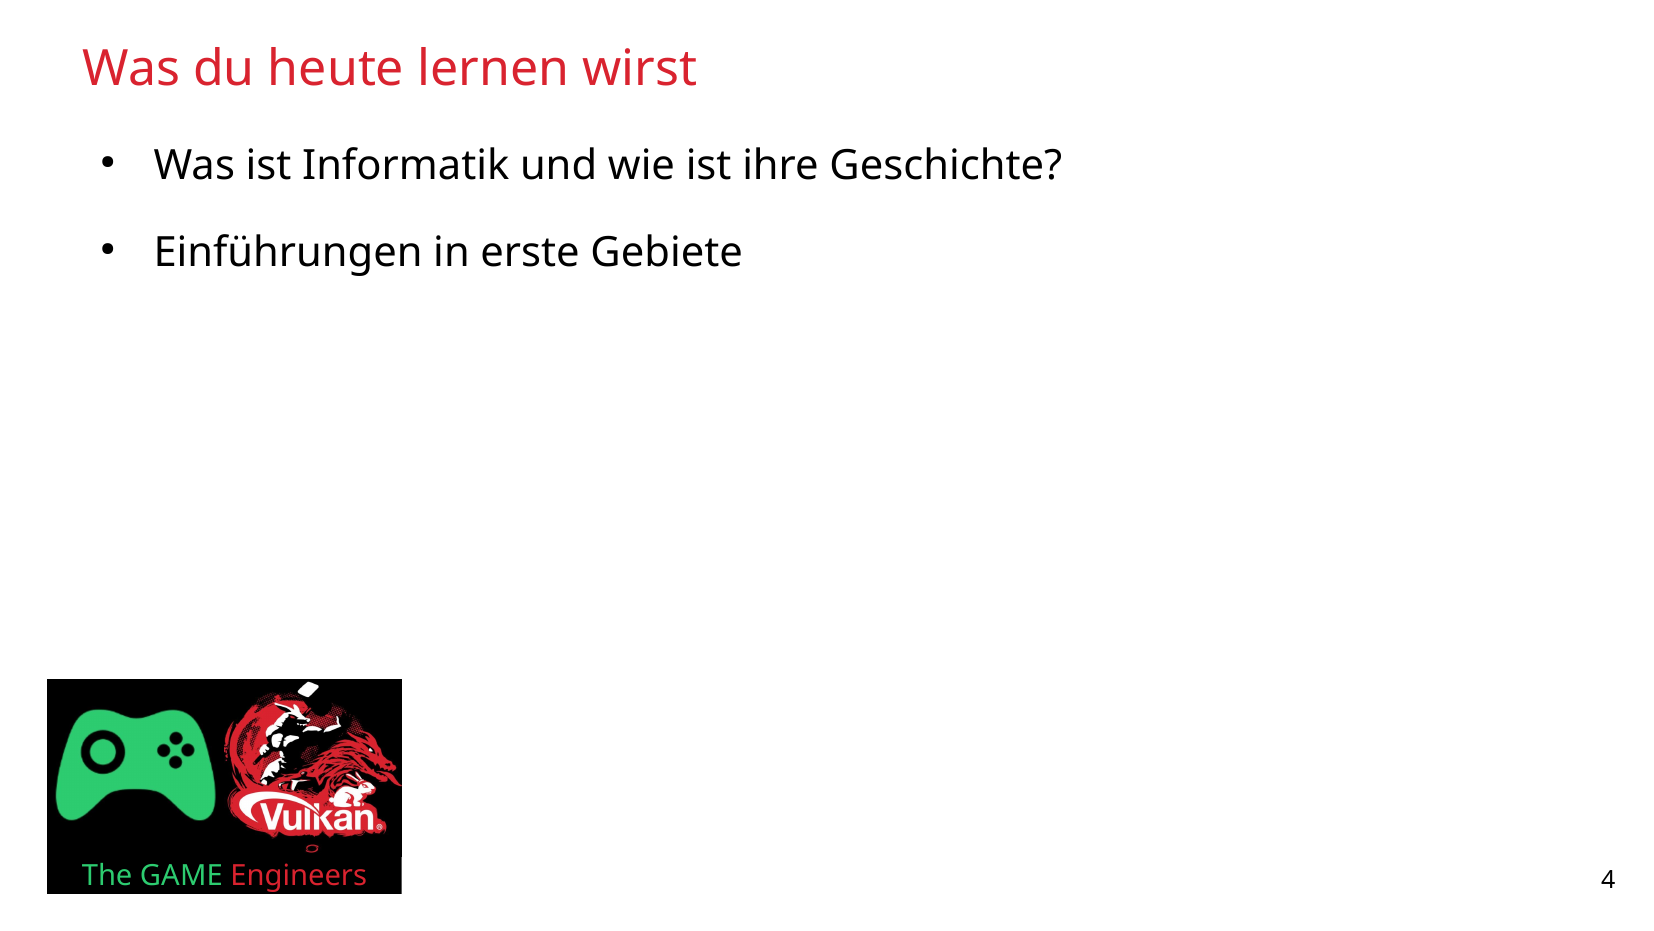

# Was du heute lernen wirst
Was ist Informatik und wie ist ihre Geschichte?
Einführungen in erste Gebiete